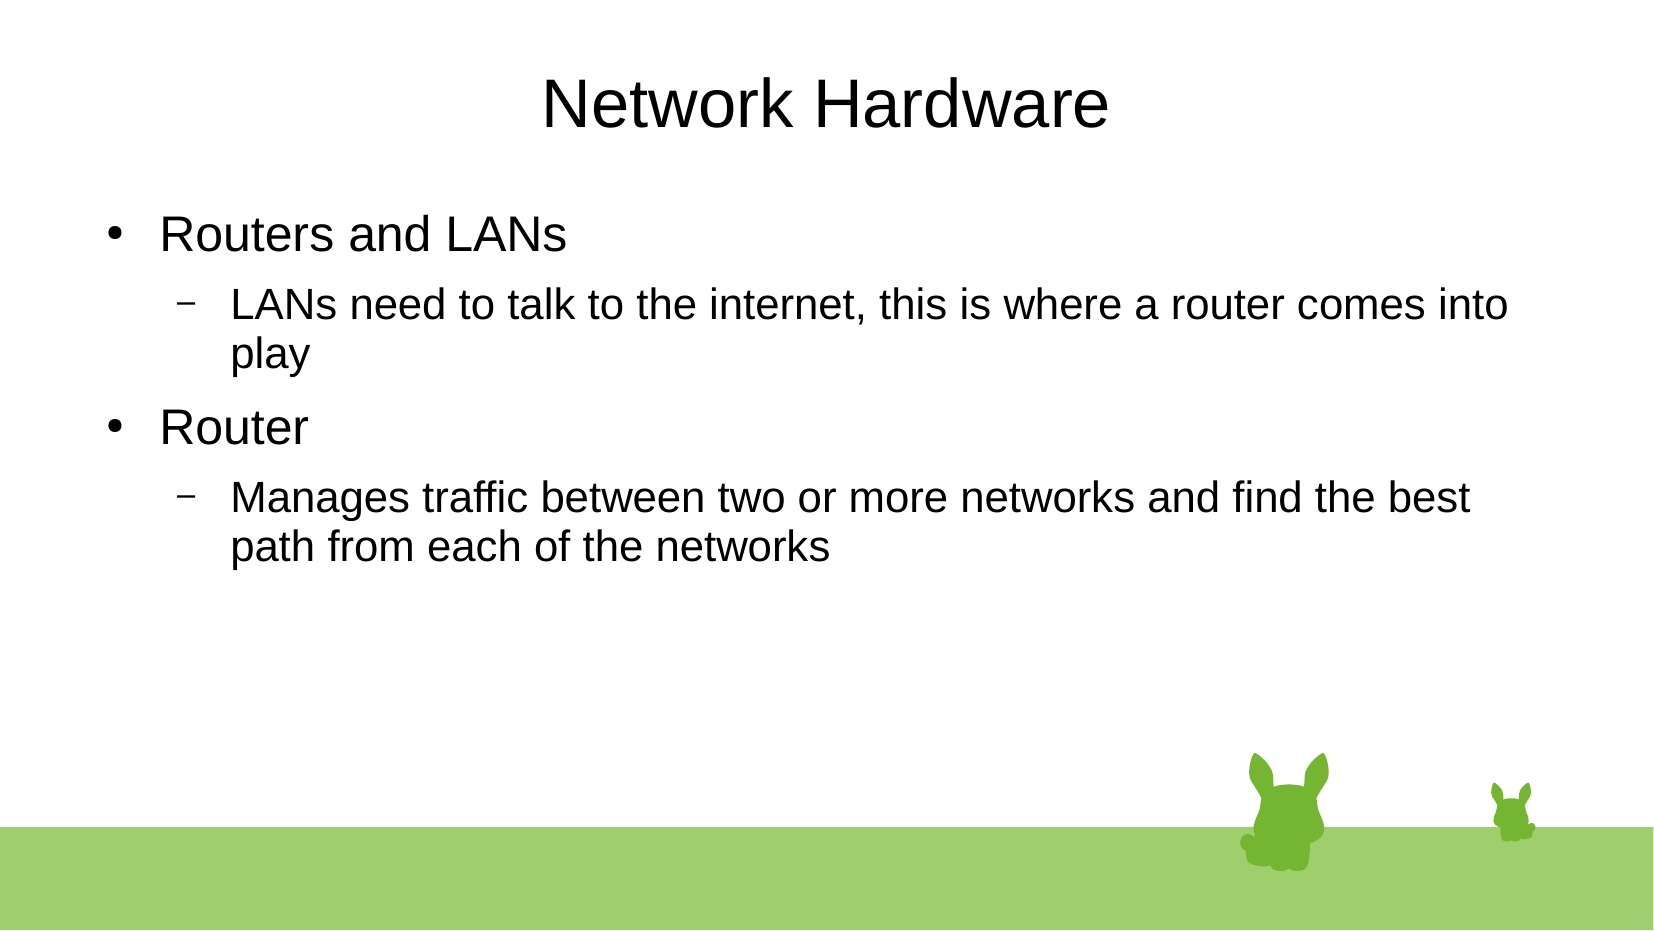

# Network Hardware
Routers and LANs
LANs need to talk to the internet, this is where a router comes into play
Router
Manages traffic between two or more networks and find the best path from each of the networks